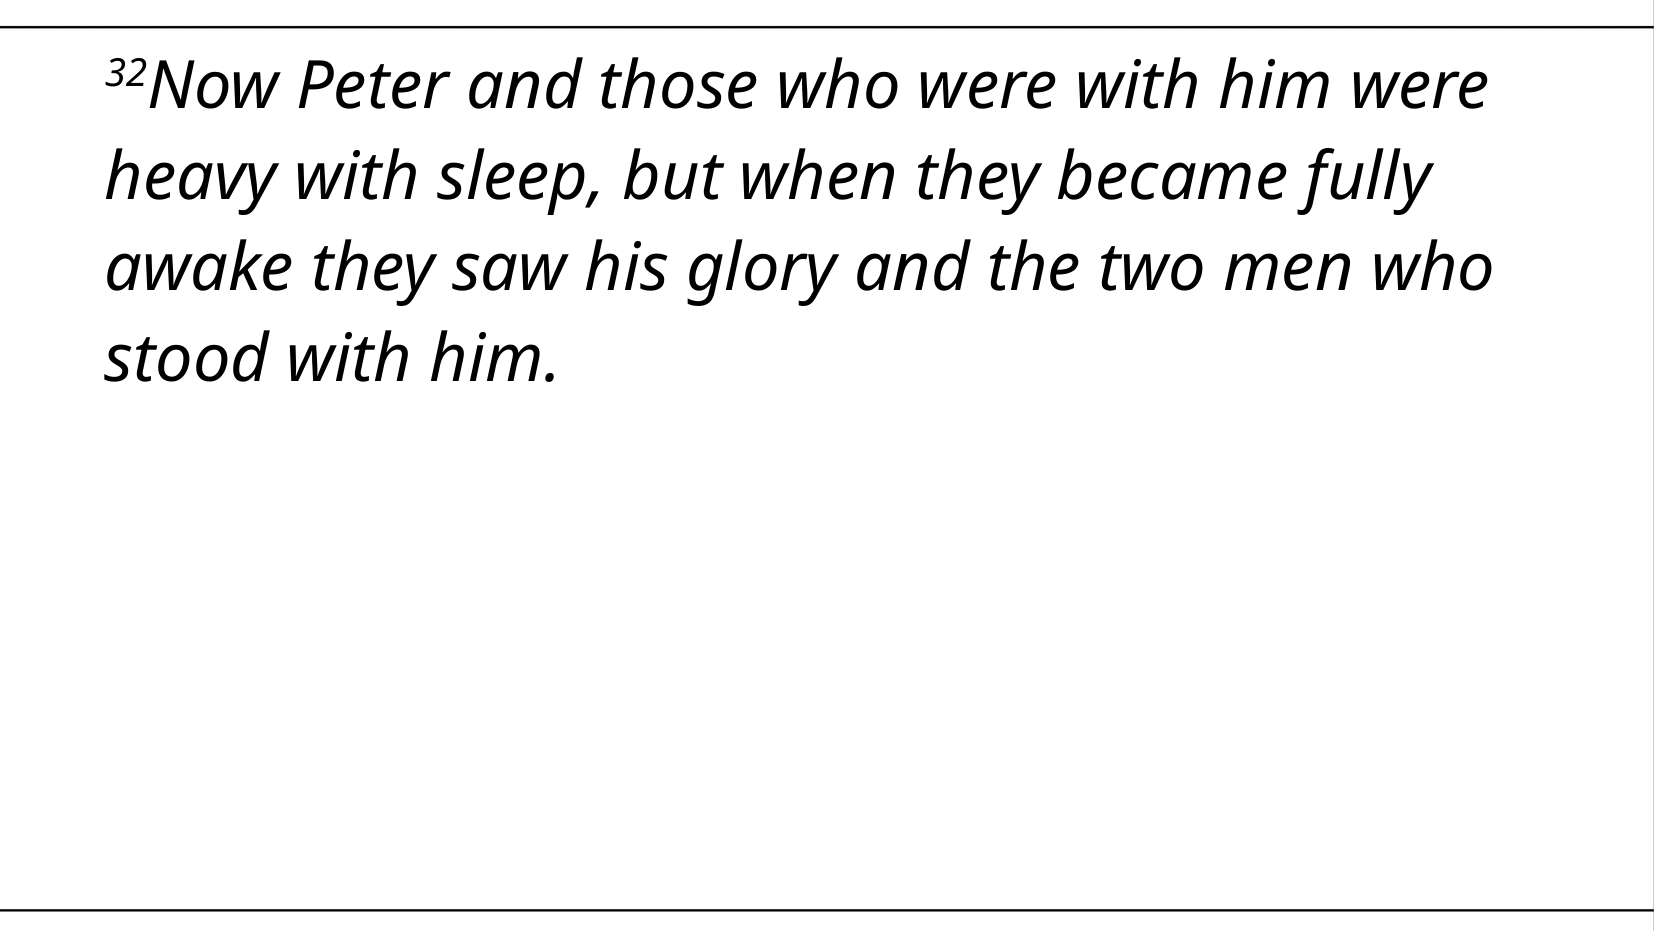

32Now Peter and those who were with him were heavy with sleep, but when they became fully awake they saw his glory and the two men who stood with him.